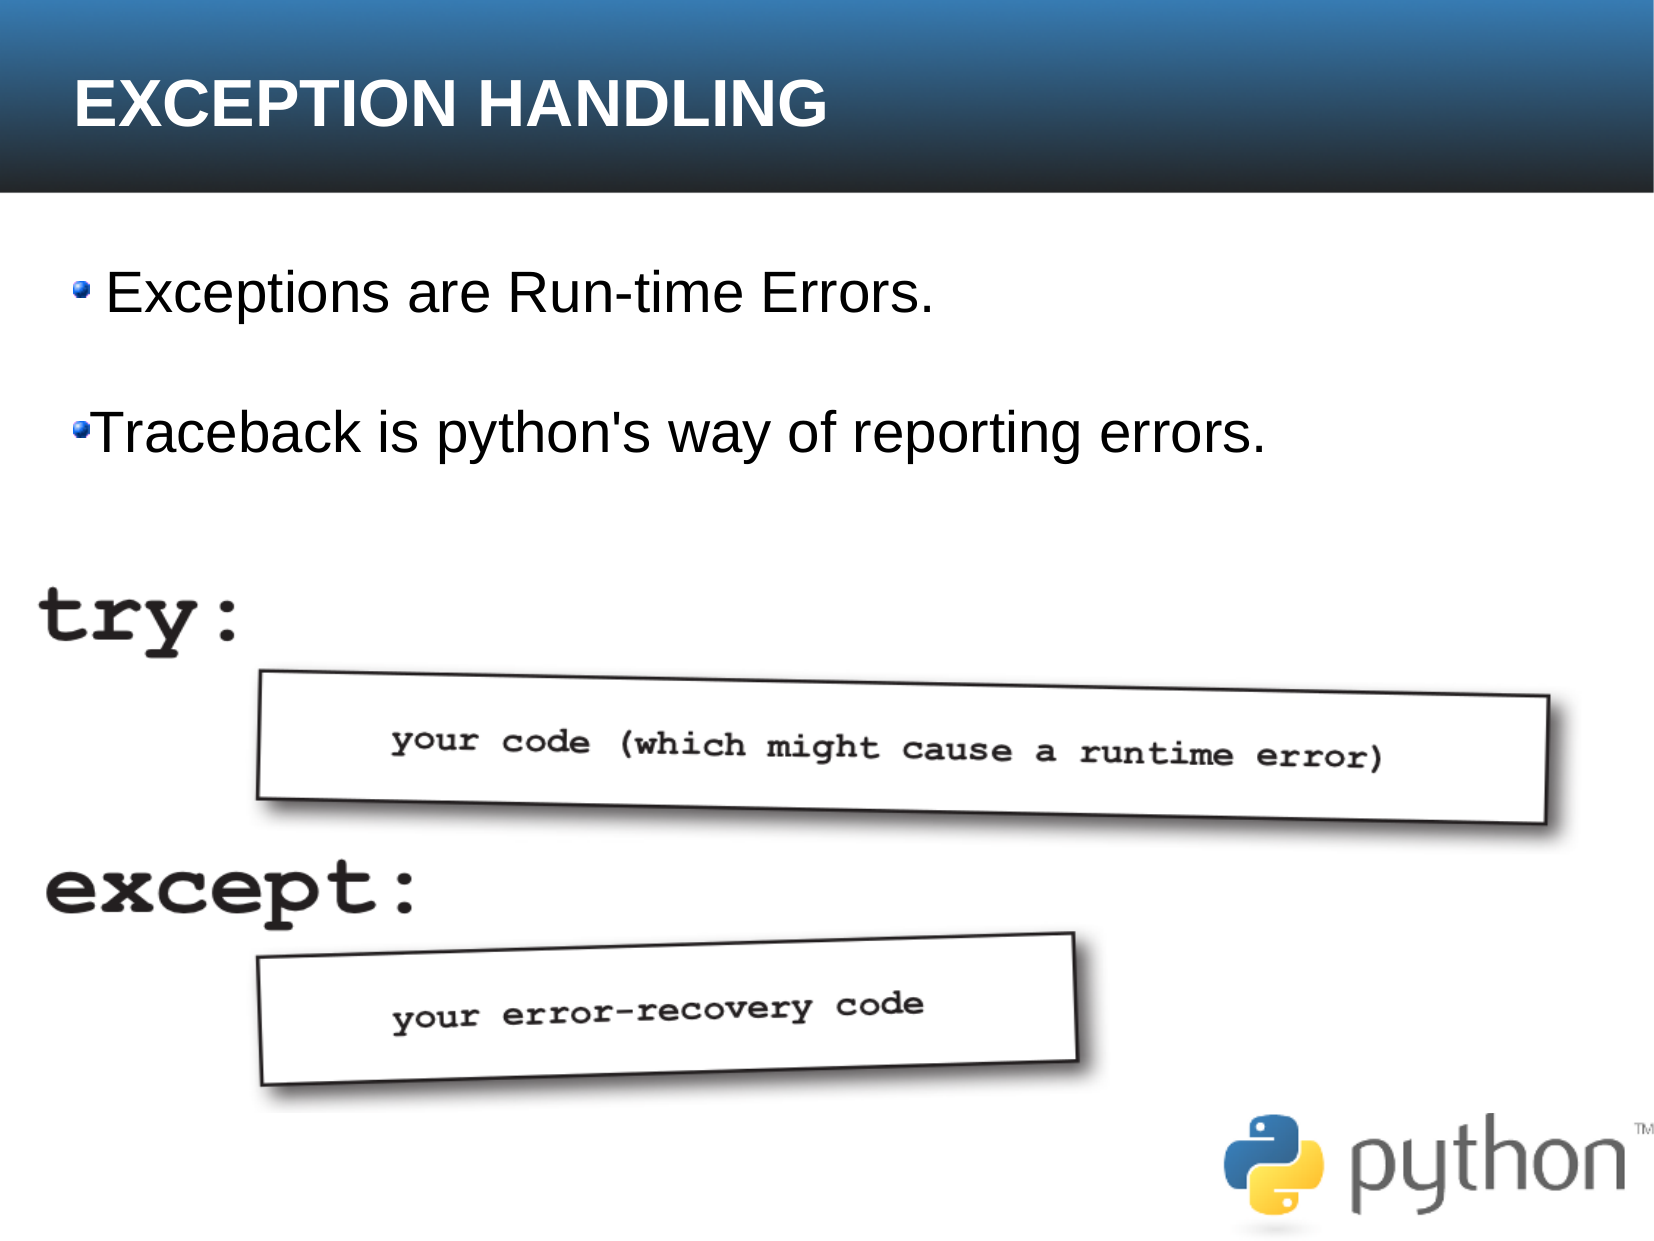

EXCEPTION HANDLING
 Exceptions are Run-time Errors.
Traceback is python's way of reporting errors.